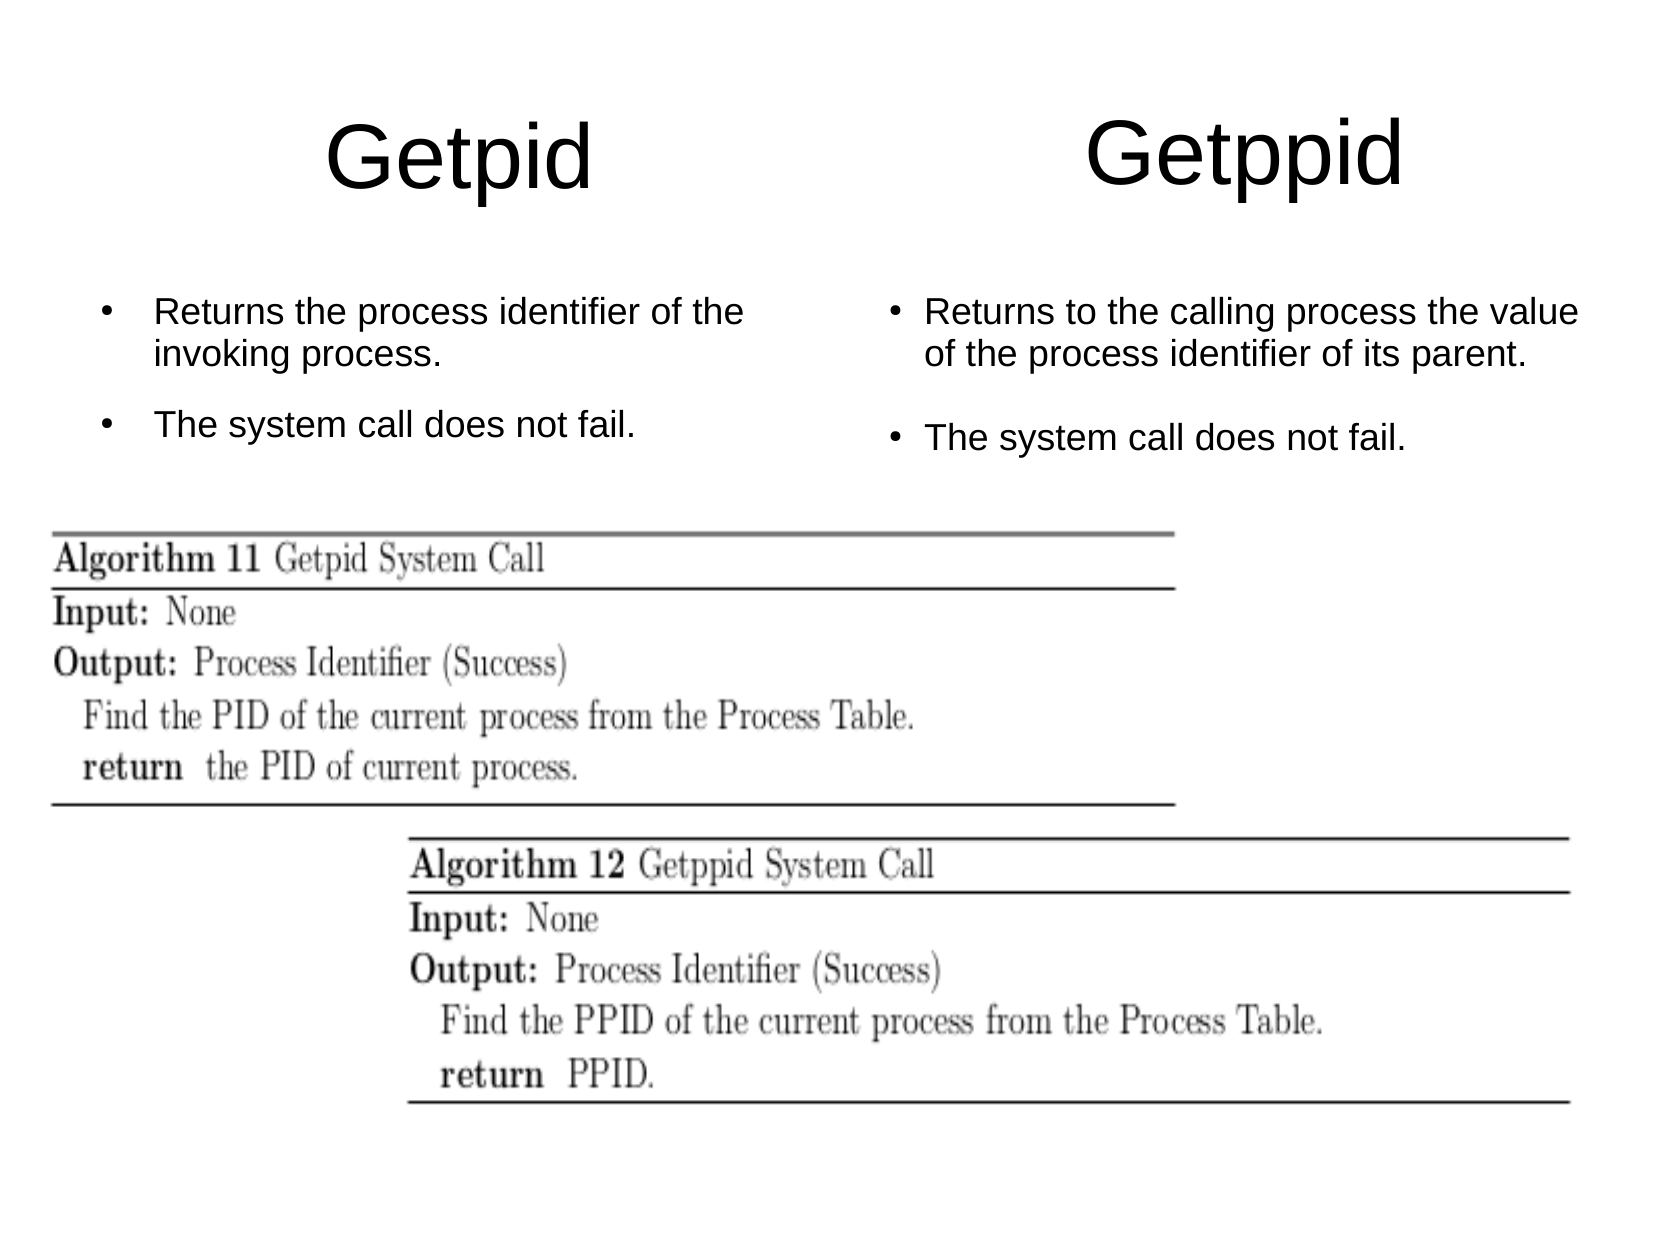

# Getpid
Getppid
Returns to the calling process the value of the process identifier of its parent.
The system call does not fail.
Returns the process identifier of the invoking process.
The system call does not fail.